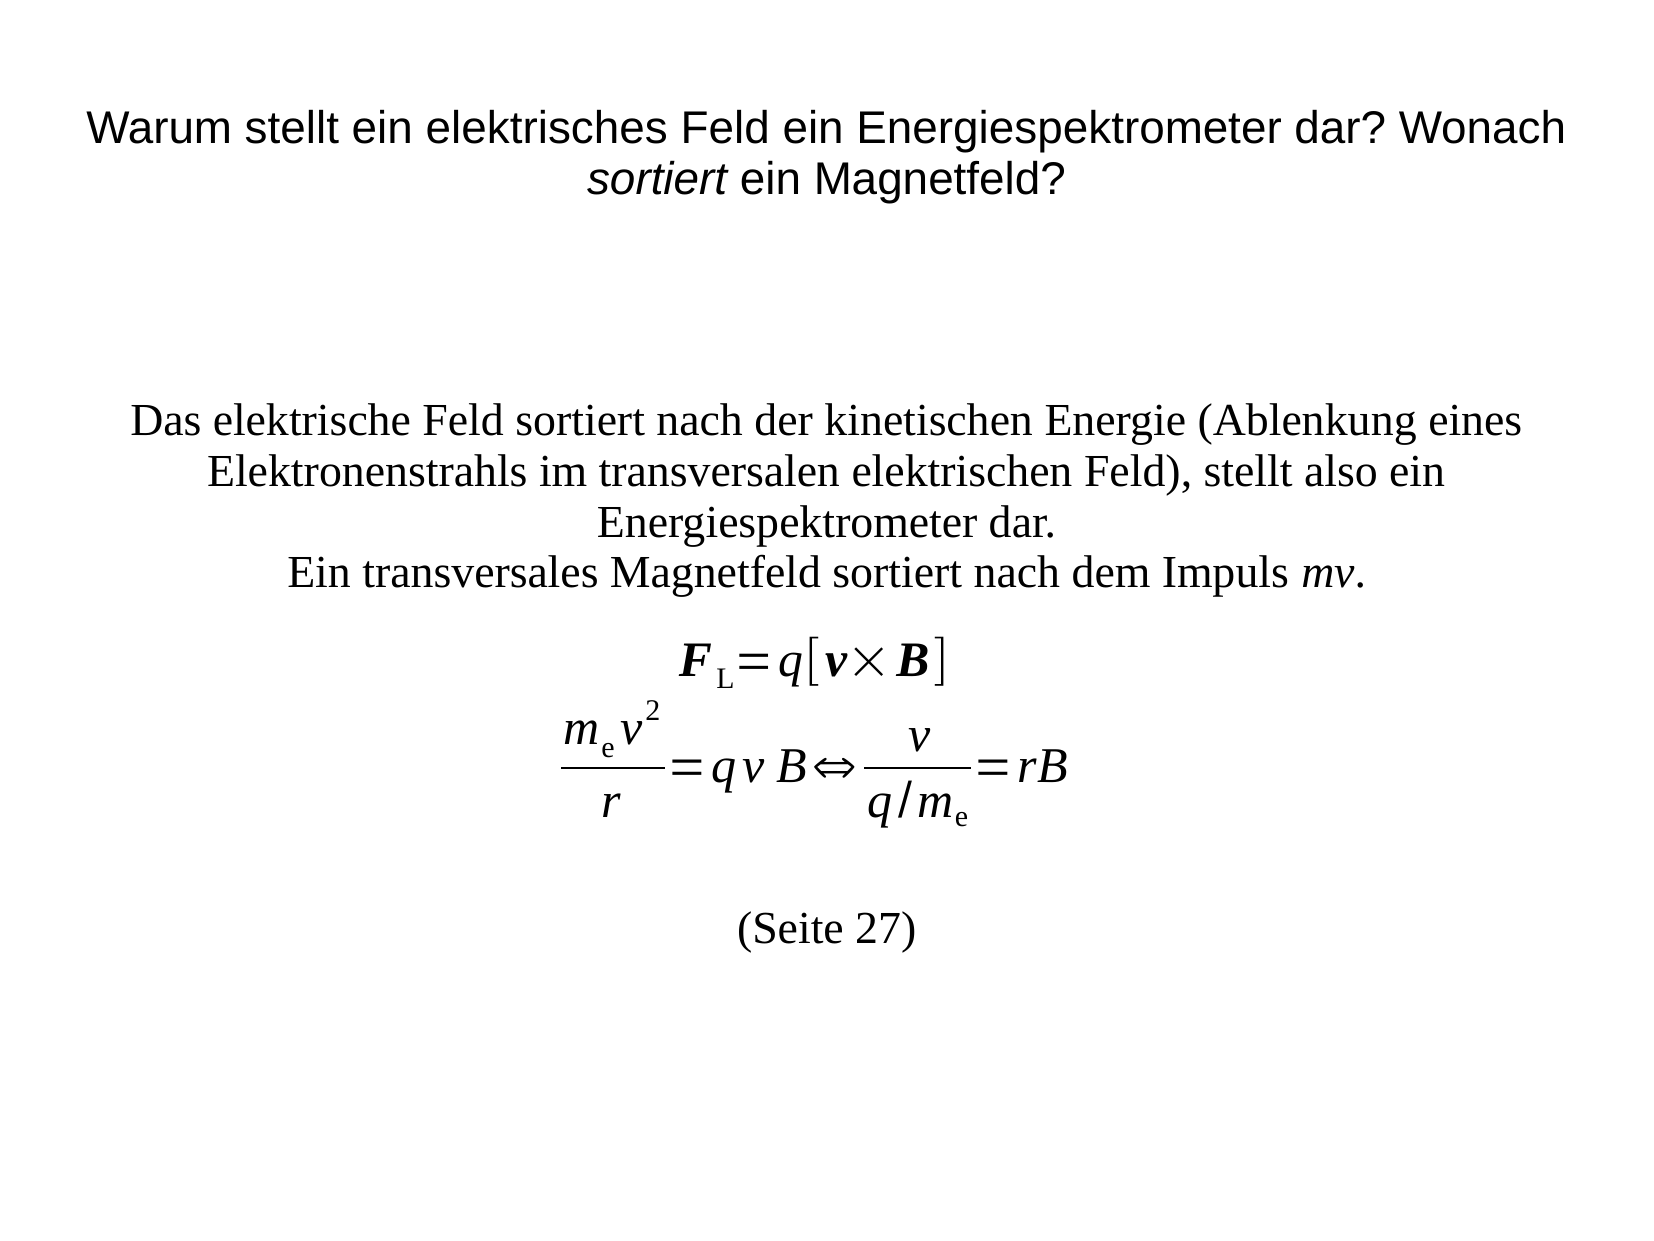

# Warum stellt ein elektrisches Feld ein Energiespektrometer dar? Wonach sortiert ein Magnetfeld?
Das elektrische Feld sortiert nach der kinetischen Energie (Ablenkung eines Elektronenstrahls im transversalen elektrischen Feld), stellt also ein Energiespektrometer dar.
Ein transversales Magnetfeld sortiert nach dem Impuls mv.
(Seite 27)